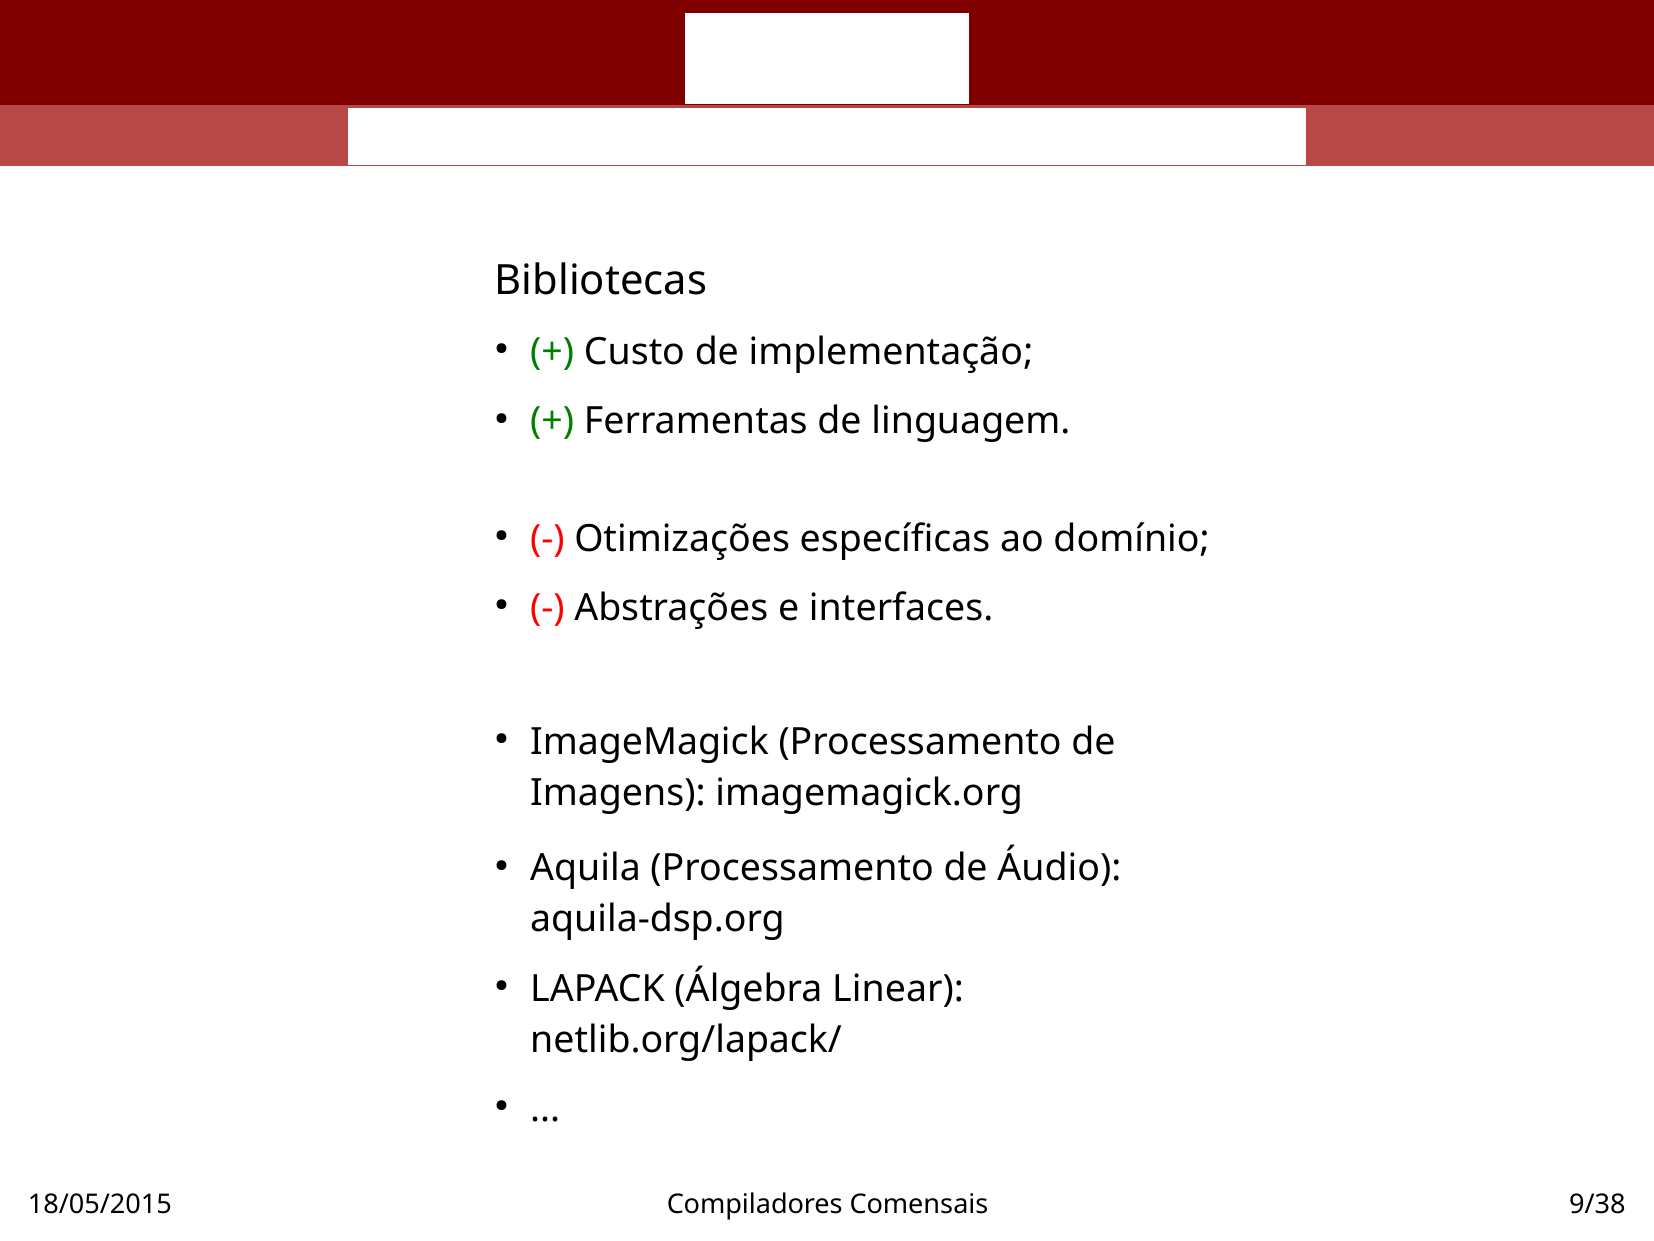

# Contexto
Linguagens de Domínio Específico vs. Bibliotecas
Bibliotecas
(+) Custo de implementação;
(+) Ferramentas de linguagem.
(-) Otimizações específicas ao domínio;
(-) Abstrações e interfaces.
ImageMagick (Processamento de Imagens): imagemagick.org
Aquila (Processamento de Áudio): aquila-dsp.org
LAPACK (Álgebra Linear): netlib.org/lapack/
...
9